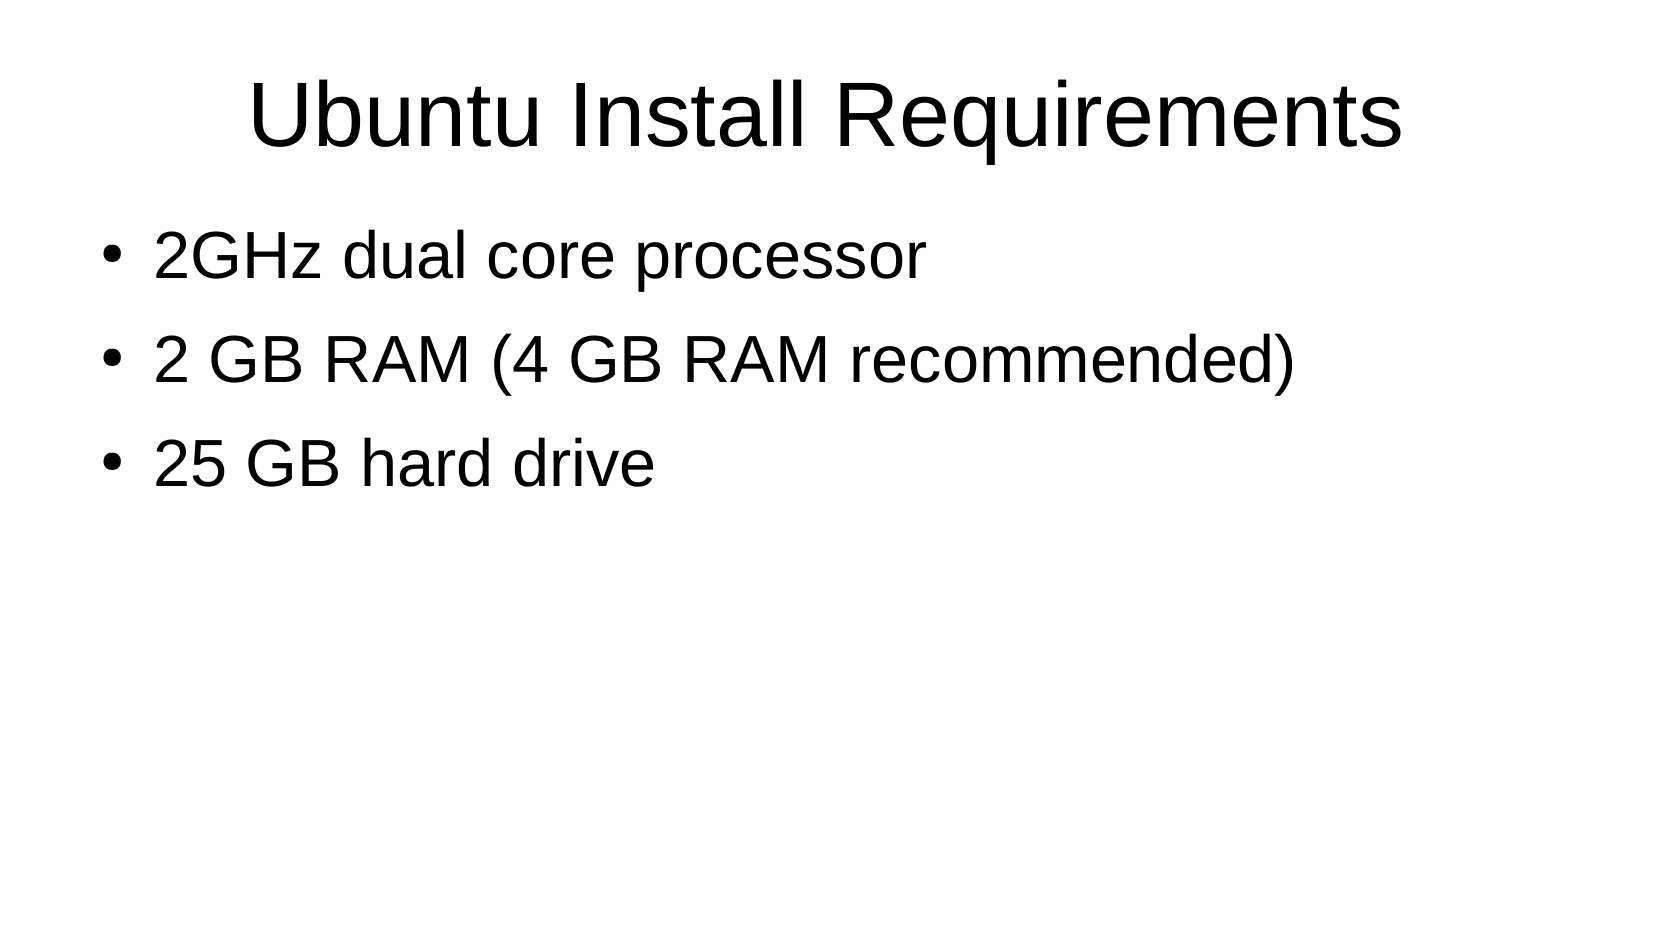

# Ubuntu Install Requirements
2GHz dual core processor
2 GB RAM (4 GB RAM recommended)
25 GB hard drive